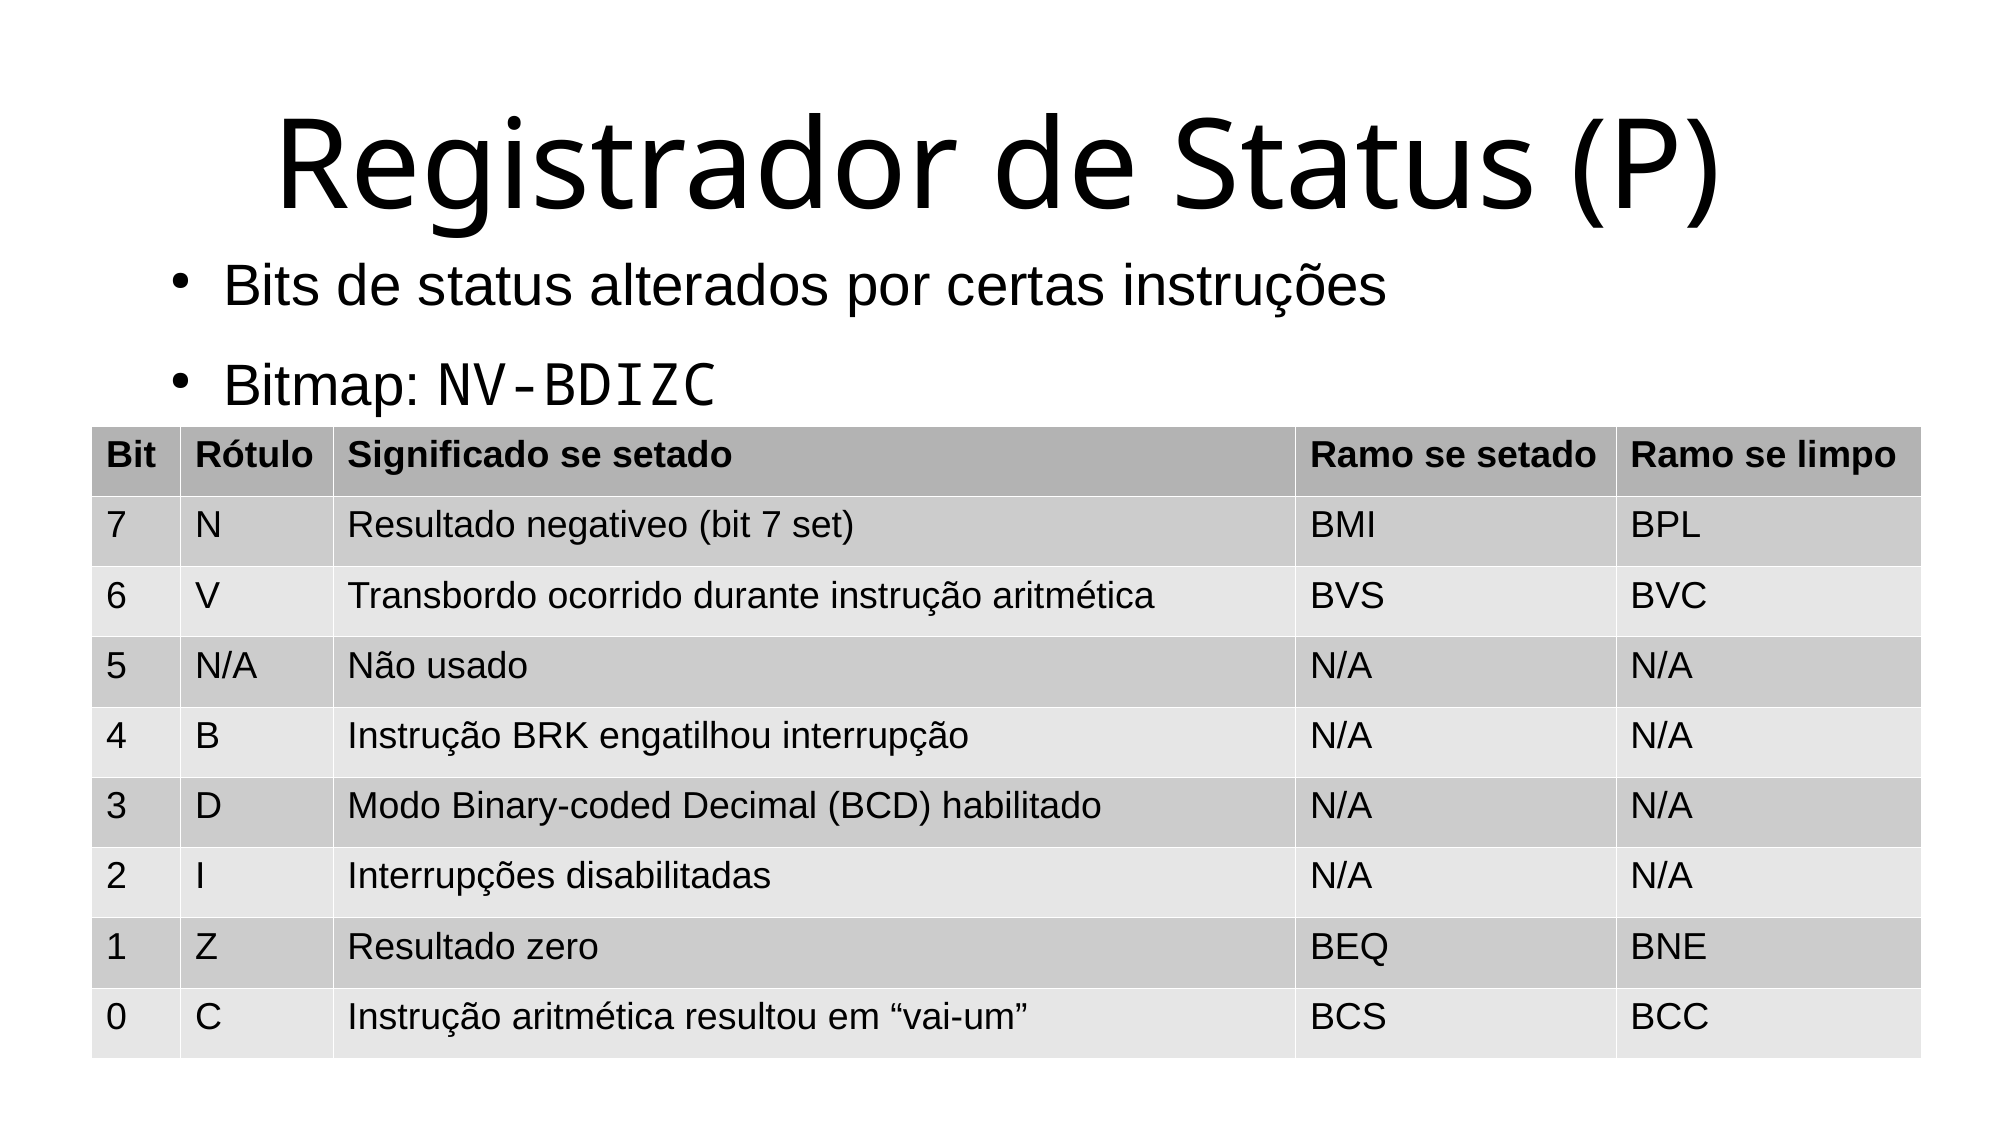

Registrador de Status (P)
# Bits de status alterados por certas instruções
Bitmap: NV-BDIZC
| Bit | Rótulo | Significado se setado | Ramo se setado | Ramo se limpo |
| --- | --- | --- | --- | --- |
| 7 | N | Resultado negativeo (bit 7 set) | BMI | BPL |
| 6 | V | Transbordo ocorrido durante instrução aritmética | BVS | BVC |
| 5 | N/A | Não usado | N/A | N/A |
| 4 | B | Instrução BRK engatilhou interrupção | N/A | N/A |
| 3 | D | Modo Binary-coded Decimal (BCD) habilitado | N/A | N/A |
| 2 | I | Interrupções disabilitadas | N/A | N/A |
| 1 | Z | Resultado zero | BEQ | BNE |
| 0 | C | Instrução aritmética resultou em “vai-um” | BCS | BCC |